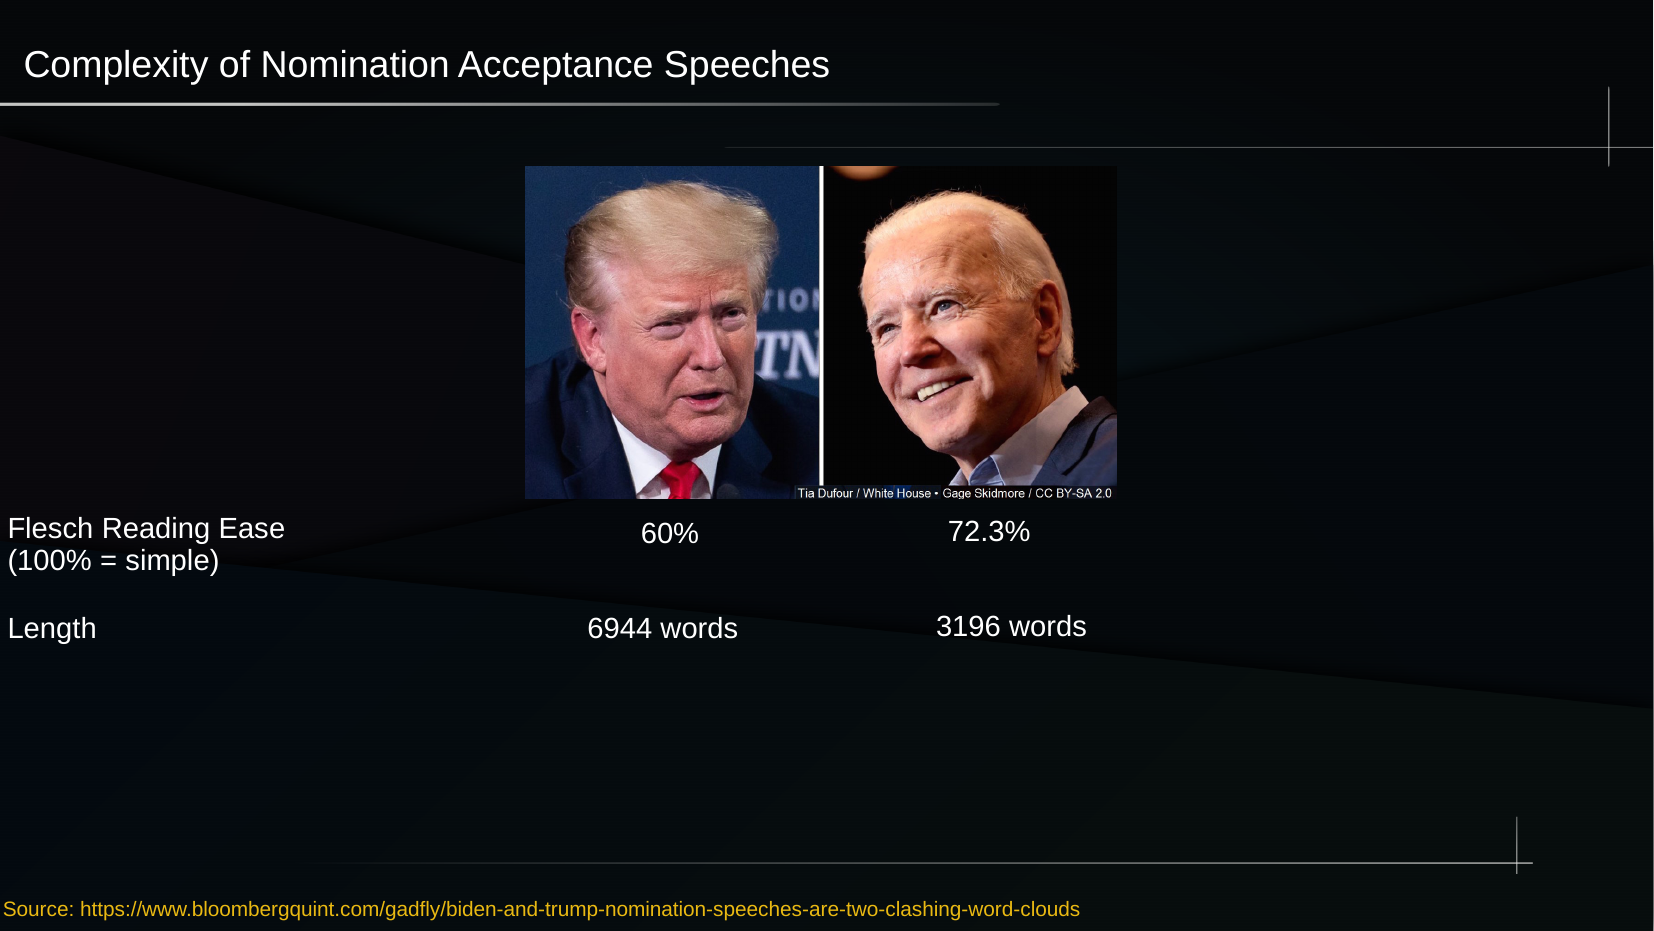

# Complexity of Nomination Acceptance Speeches
Flesch Reading Ease
(100% = simple)
72.3%
60%
3196 words
6944 words
Length
Source: https://www.bloombergquint.com/gadfly/biden-and-trump-nomination-speeches-are-two-clashing-word-clouds